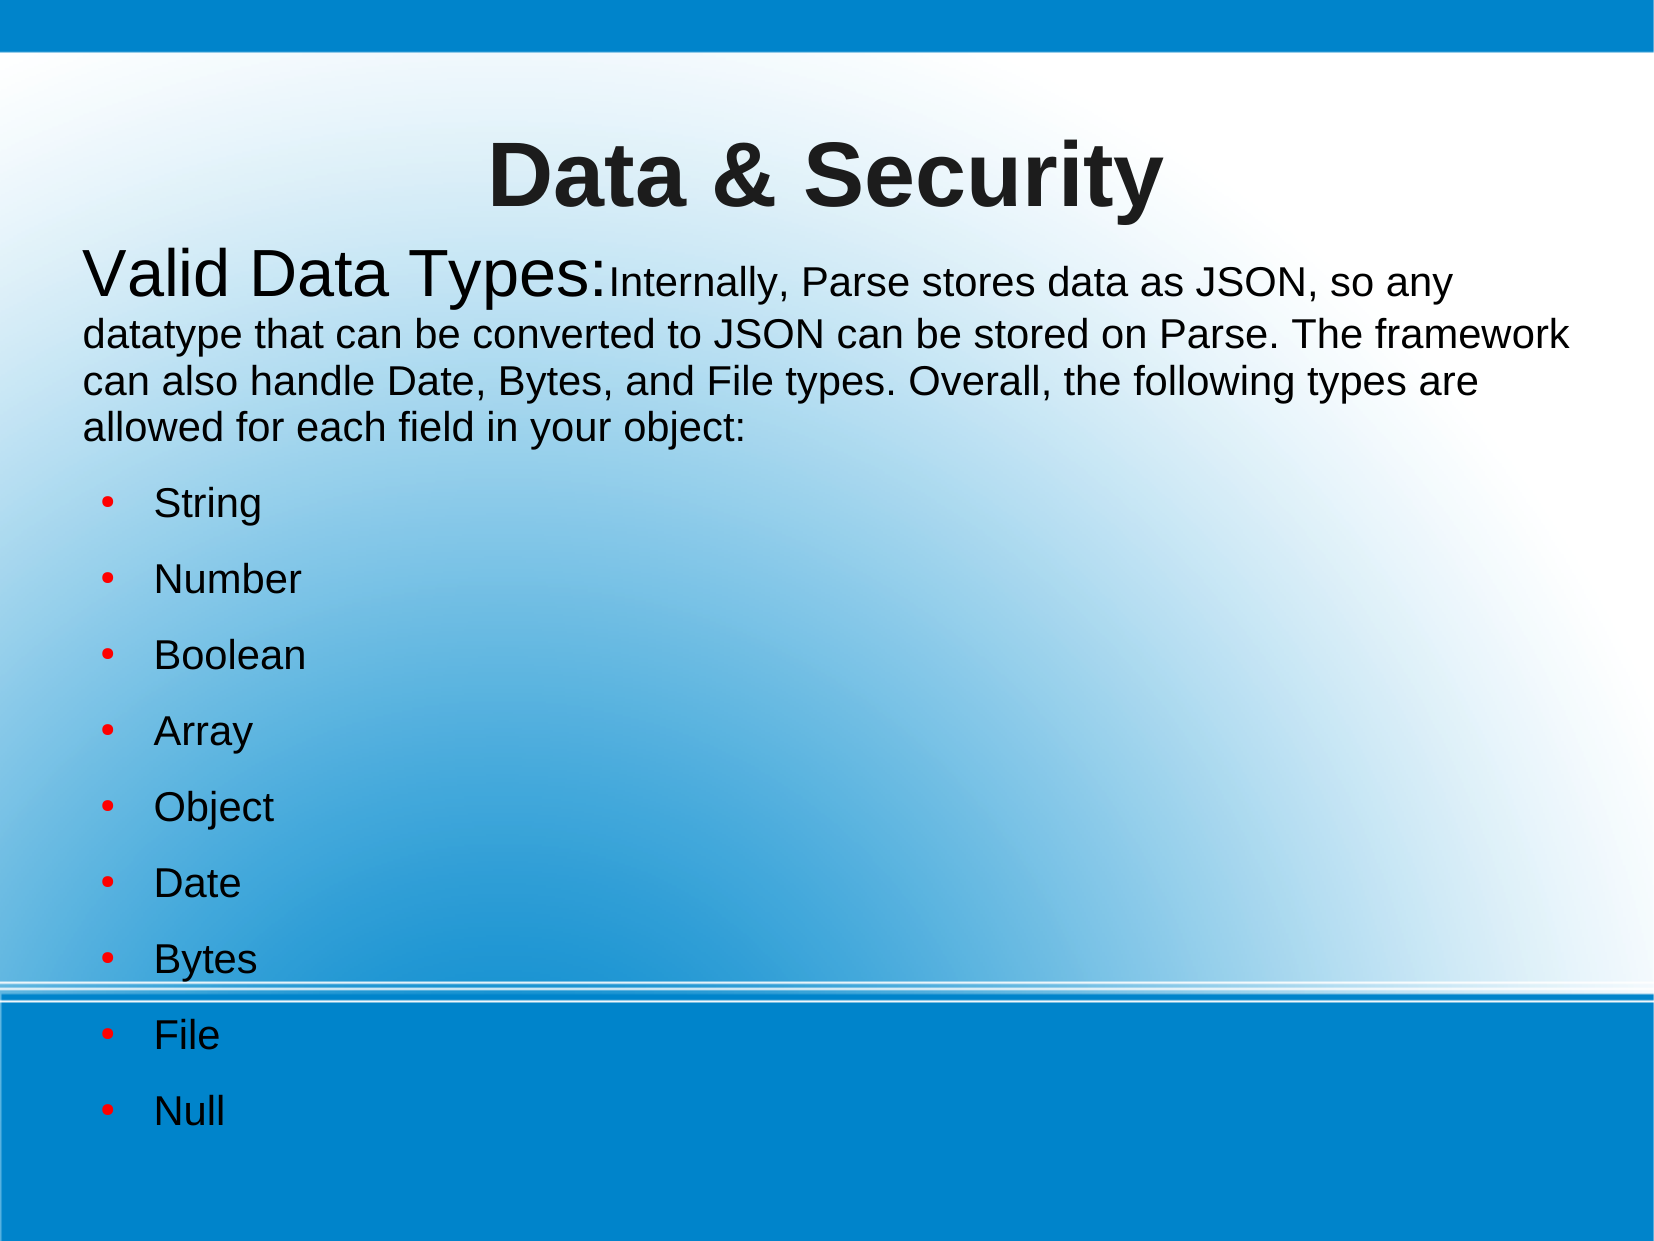

# Data & Security
Valid Data Types:Internally, Parse stores data as JSON, so any datatype that can be converted to JSON can be stored on Parse. The framework can also handle Date, Bytes, and File types. Overall, the following types are allowed for each field in your object:
String
Number
Boolean
Array
Object
Date
Bytes
File
Null